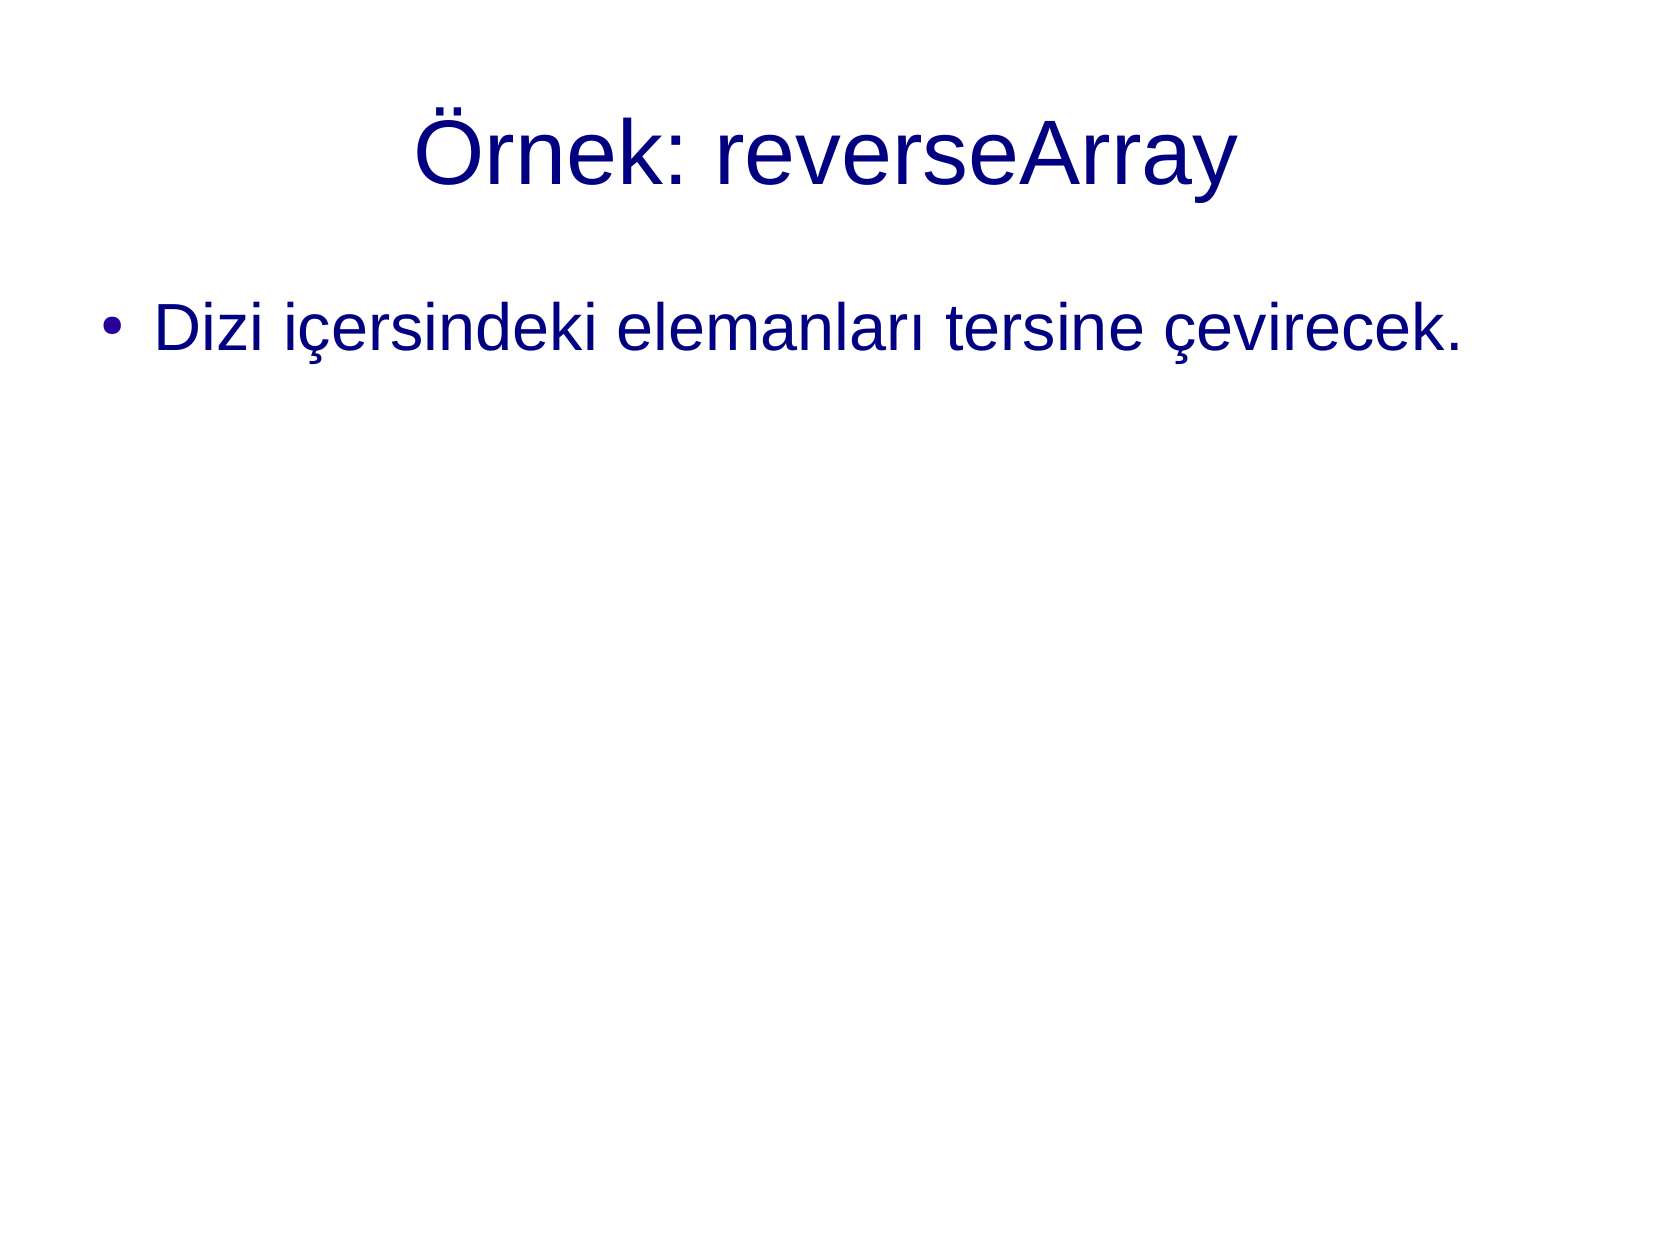

# Örnek: reverseArray
Dizi içersindeki elemanları tersine çevirecek.